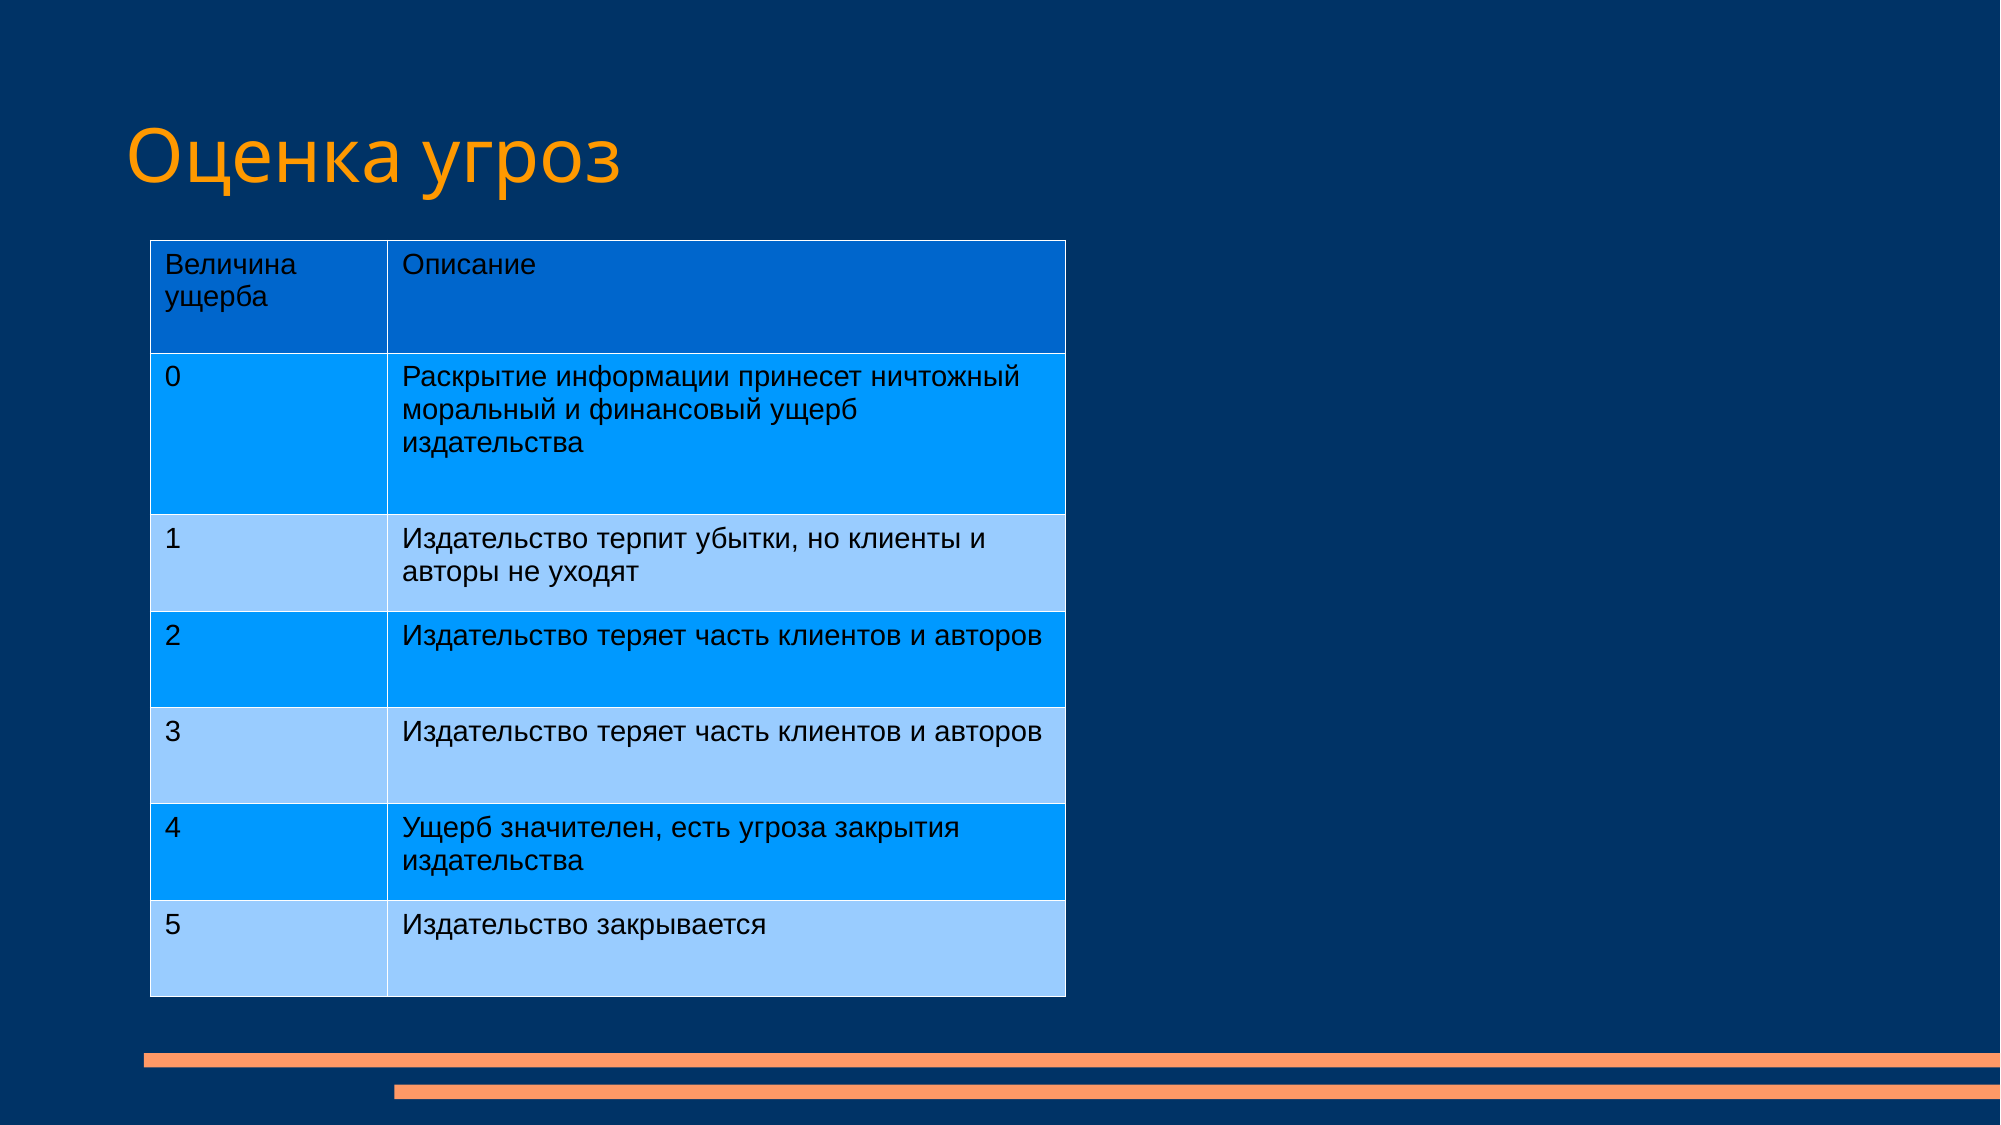

# Оценка угроз
| Величина ущерба | Описание |
| --- | --- |
| 0 | Раскрытие информации принесет ничтожный моральный и финансовый ущерб издательства |
| 1 | Издательство терпит убытки, но клиенты и авторы не уходят |
| 2 | Издательство теряет часть клиентов и авторов |
| 3 | Издательство теряет часть клиентов и авторов |
| 4 | Ущерб значителен, есть угроза закрытия издательства |
| 5 | Издательство закрывается |